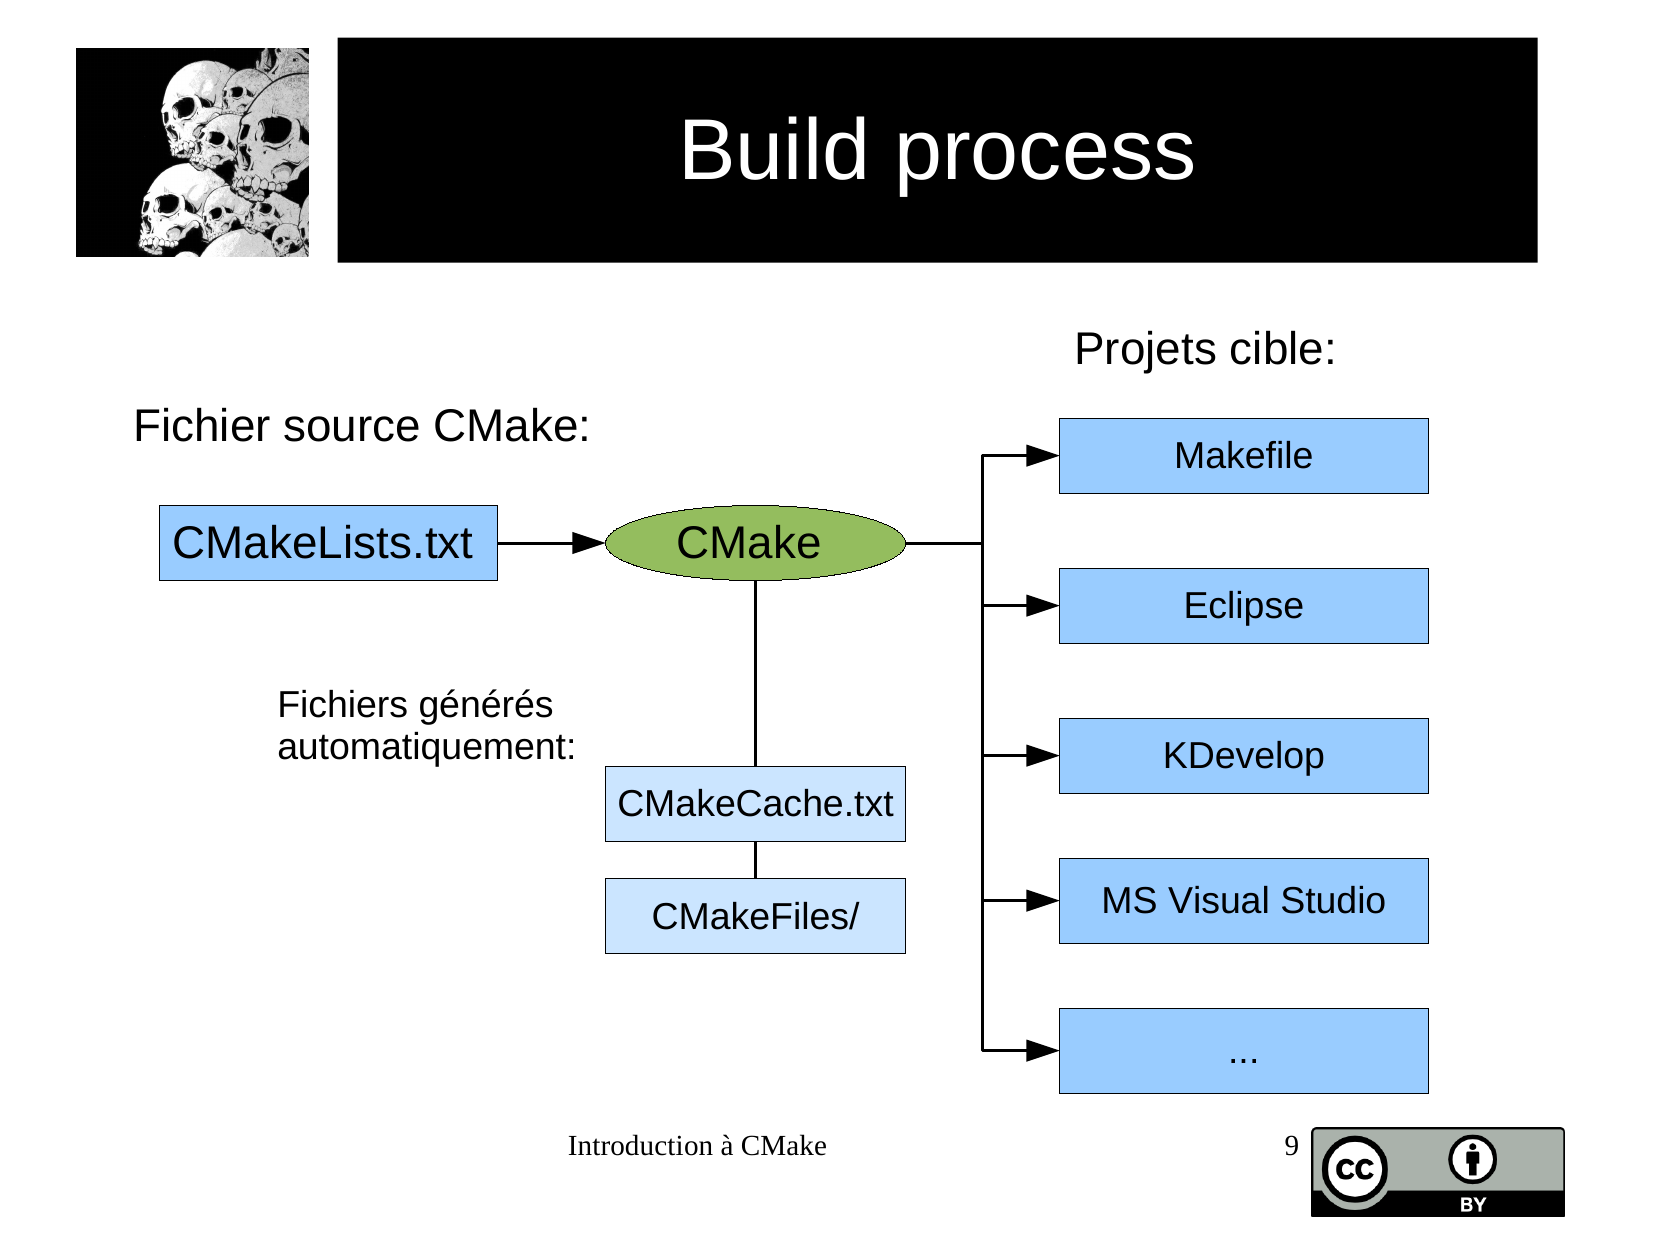

# Build process
Projets cible:
Fichier source CMake:
Makefile
CMakeLists.txt
CMakeLists.txt
CMakeLists.txt
CMake
Eclipse
Fichiers générés automatiquement:
KDevelop
CMakeCache.txt
MS Visual Studio
CMakeFiles/
...
Introduction à CMake
9